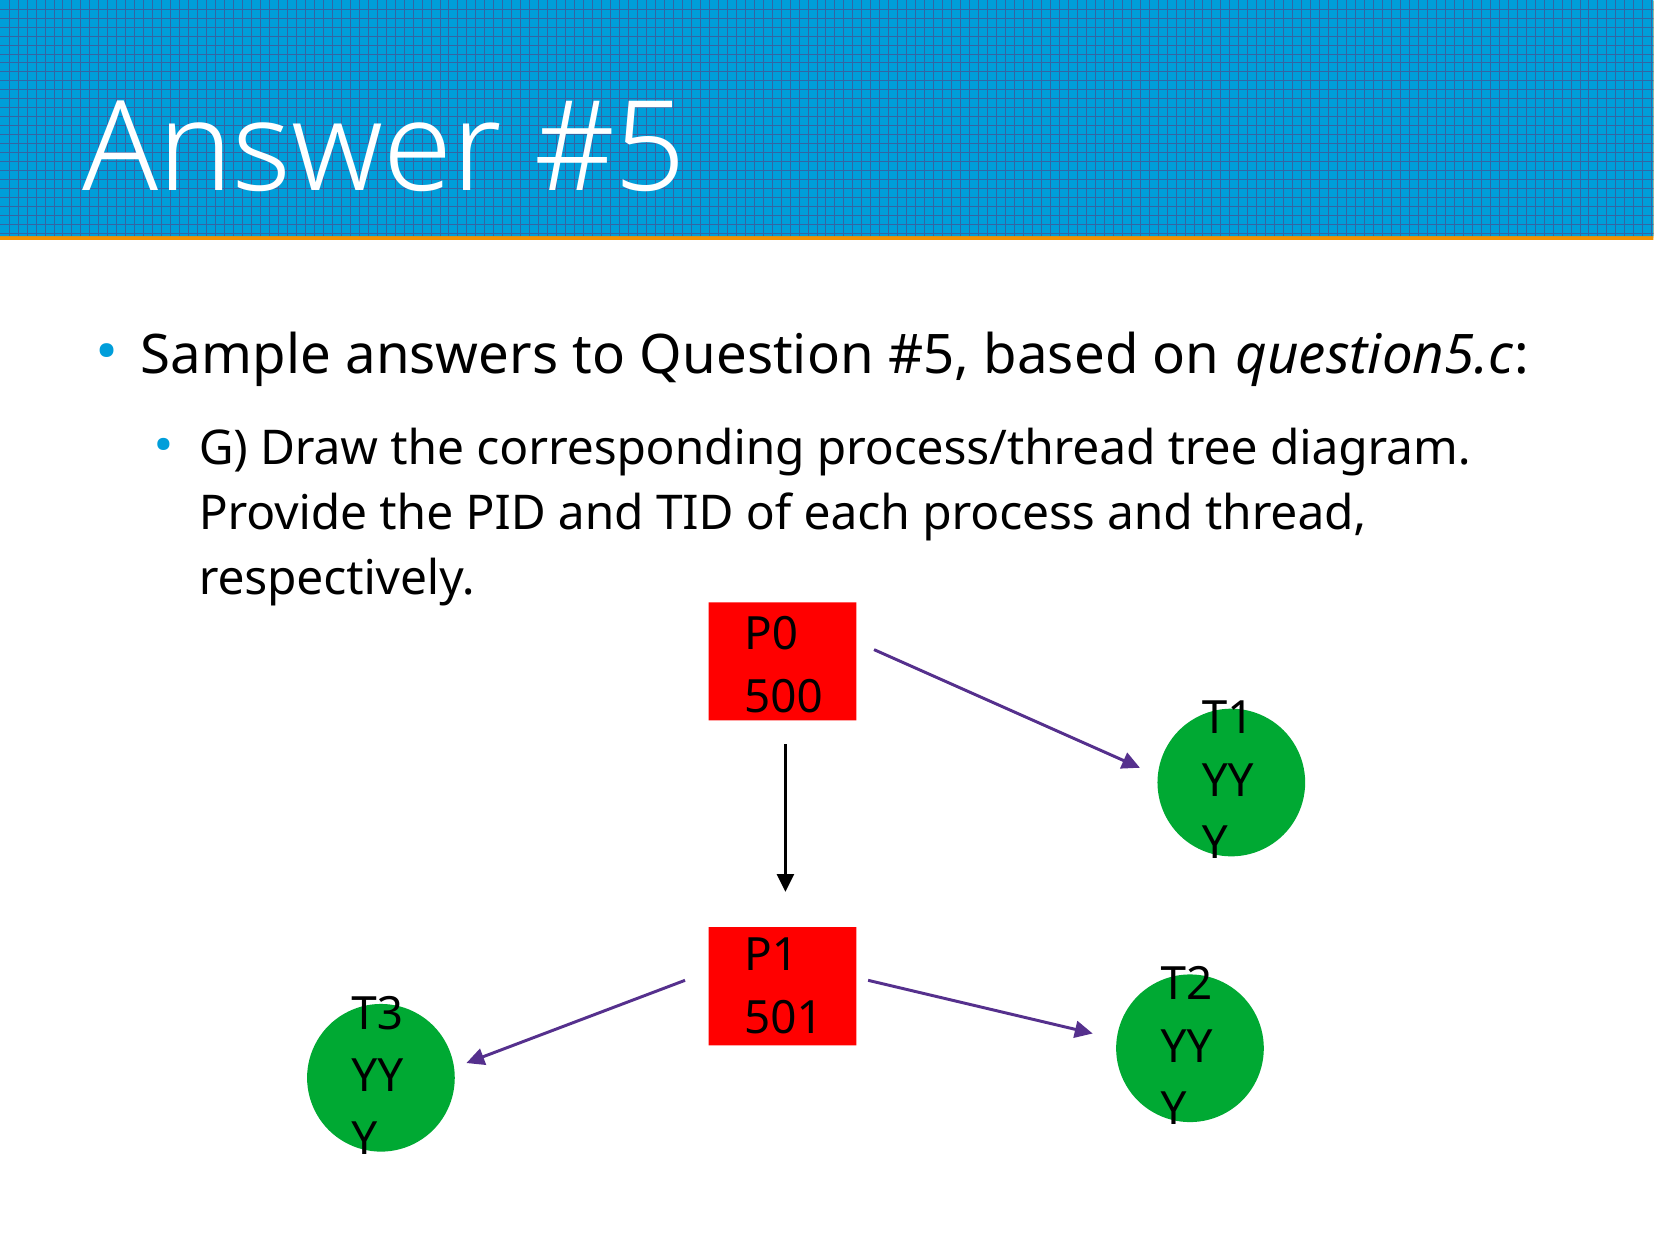

# Answer #5
Sample answers to Question #5, based on question5.c:
G) Draw the corresponding process/thread tree diagram. Provide the PID and TID of each process and thread, respectively.
P0
500
T1
YYY
P1
501
T2
YYY
T3
YYY